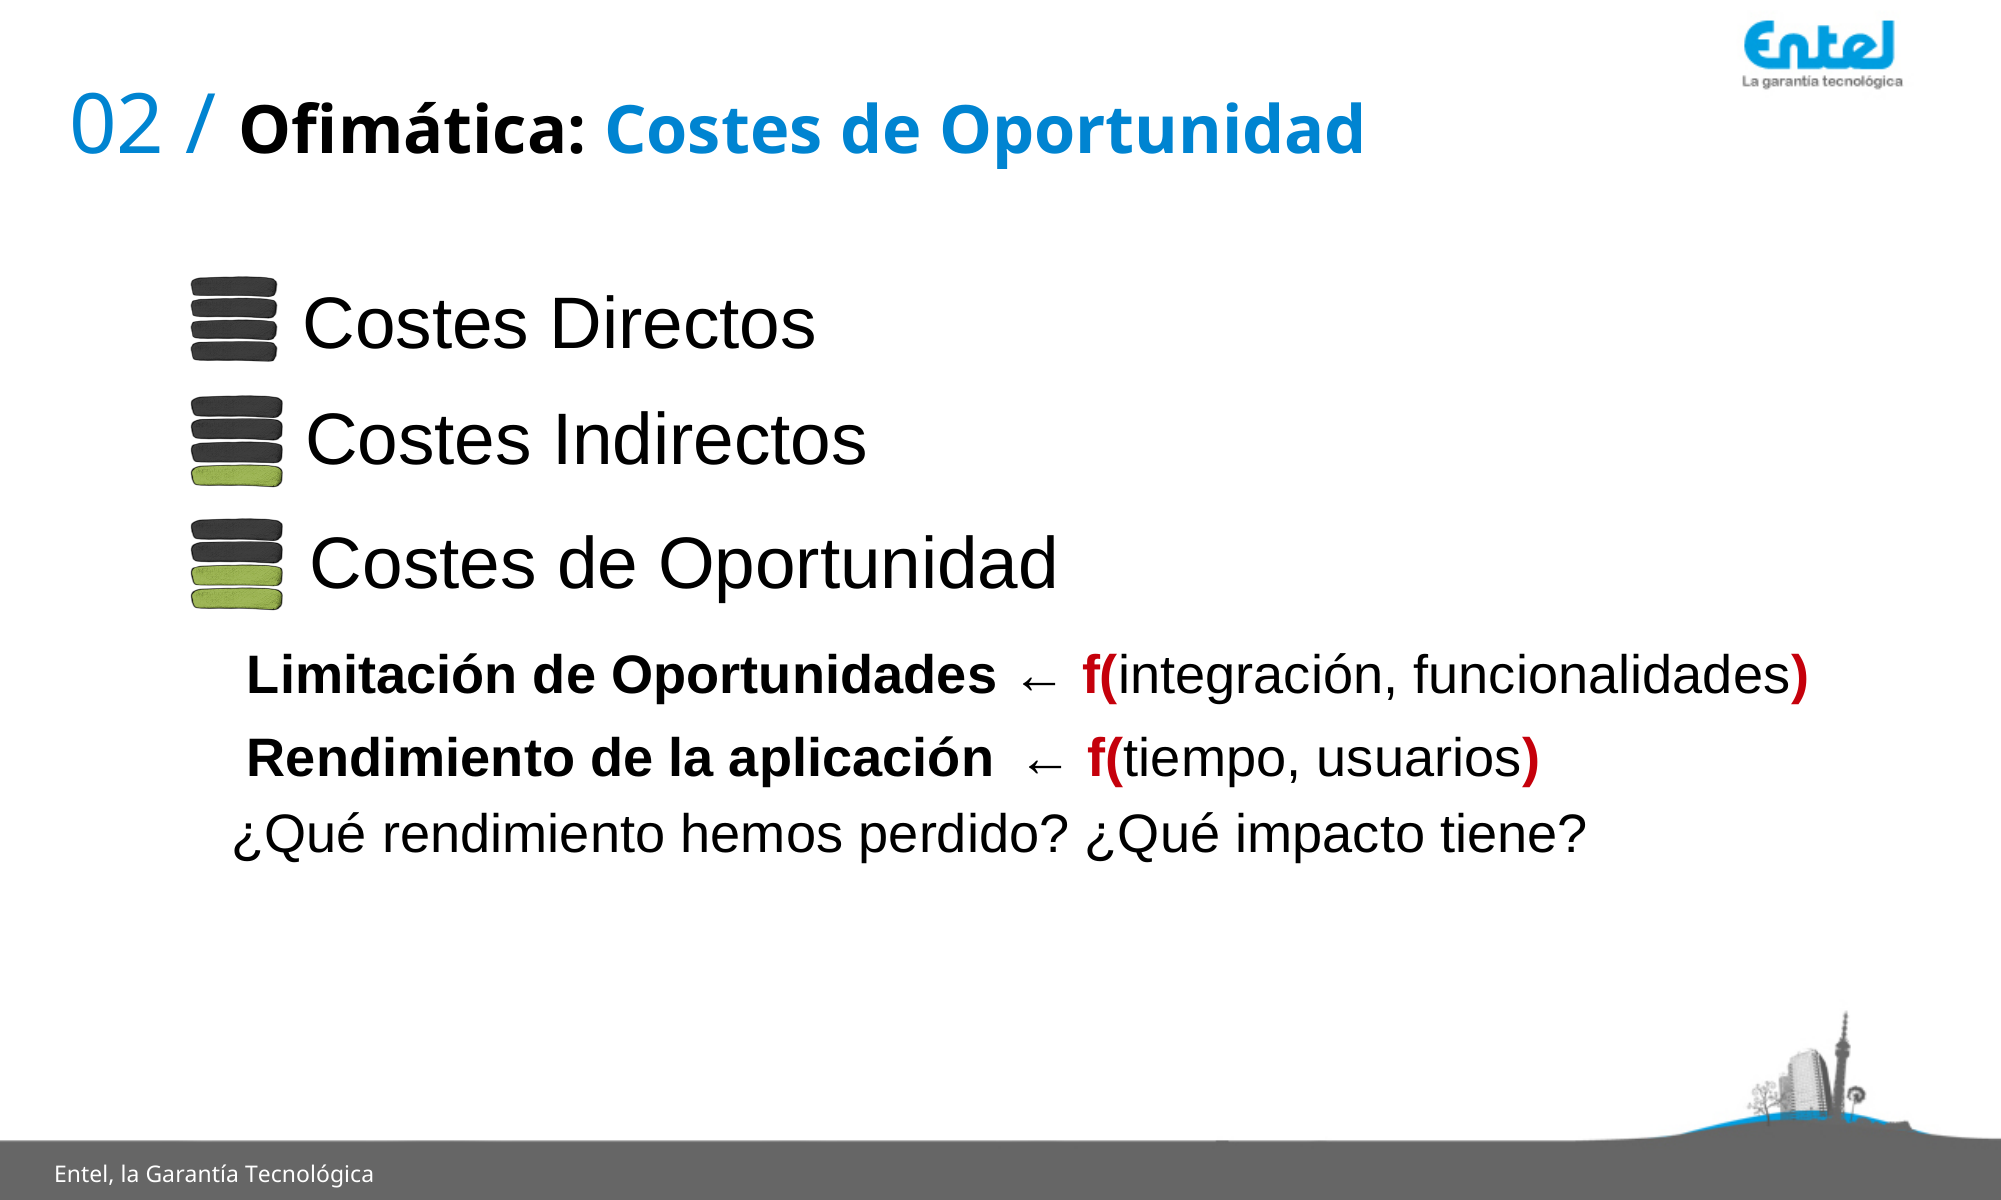

02 / Ofimática: Costes de Oportunidad
Costes Directos
Costes Indirectos
Costes de Oportunidad
Limitación de Oportunidades
← f(integración, funcionalidades)
← f(tiempo, usuarios)
Rendimiento de la aplicación
¿Qué rendimiento hemos perdido? ¿Qué impacto tiene?
Entel, la Garantía Tecnológica